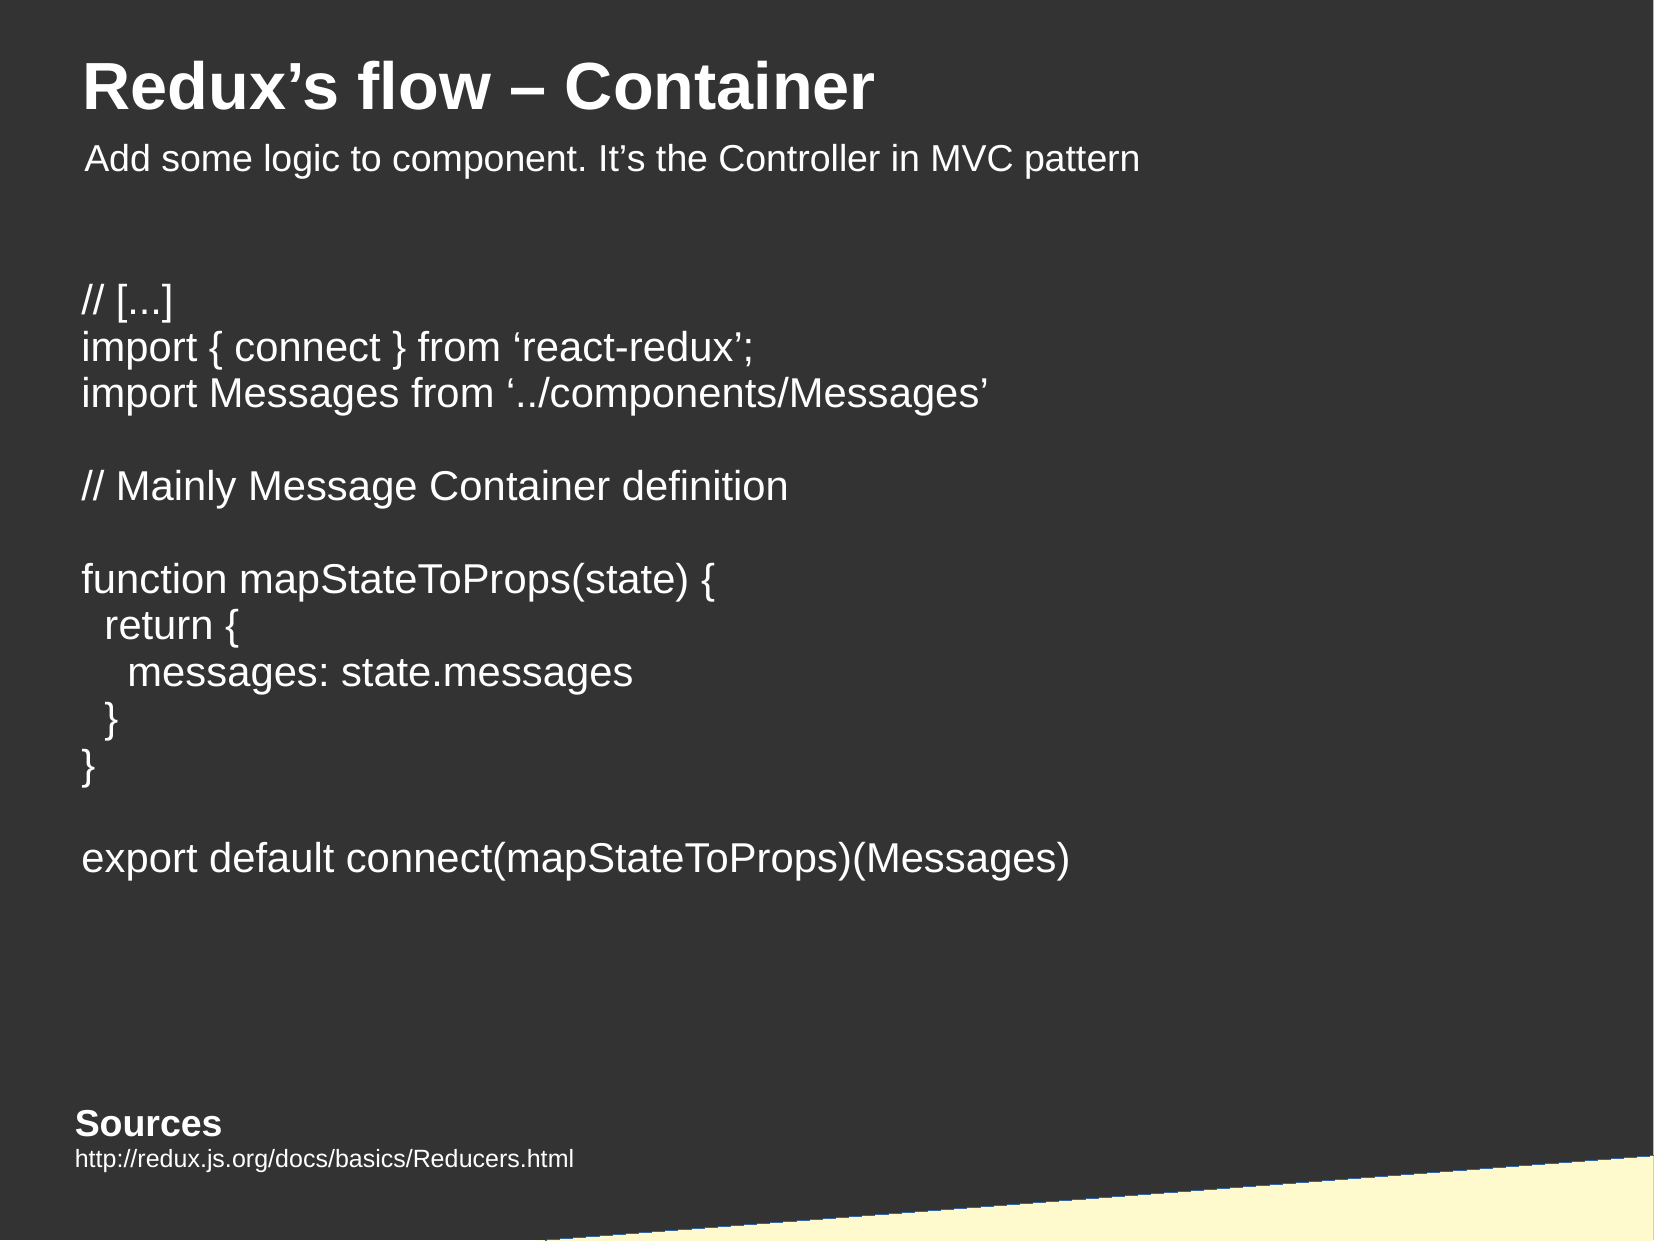

# Redux’s flow – Container
Add some logic to component. It’s the Controller in MVC pattern
// [...]
import { connect } from ‘react-redux’;
import Messages from ‘../components/Messages’
// Mainly Message Container definition
function mapStateToProps(state) {
 return {
 messages: state.messages
 }
}
export default connect(mapStateToProps)(Messages)
Sources
http://redux.js.org/docs/basics/Reducers.html